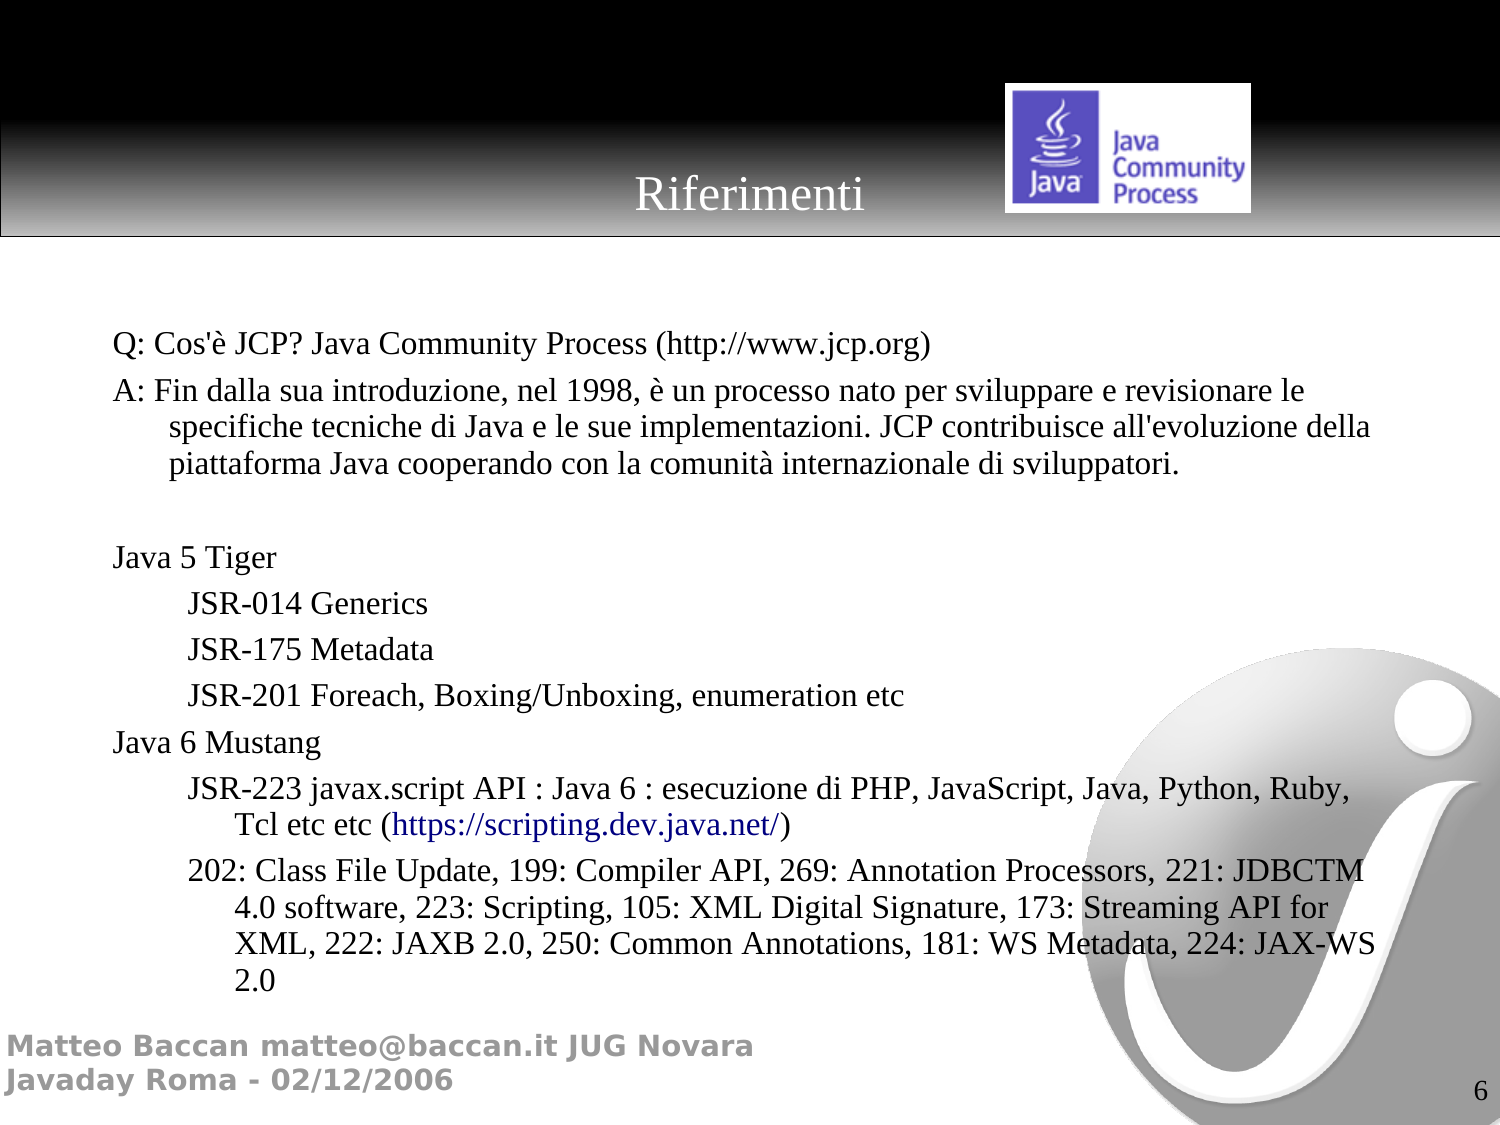

# Riferimenti
Q: Cos'è JCP? Java Community Process (http://www.jcp.org)
A: Fin dalla sua introduzione, nel 1998, è un processo nato per sviluppare e revisionare le specifiche tecniche di Java e le sue implementazioni. JCP contribuisce all'evoluzione della piattaforma Java cooperando con la comunità internazionale di sviluppatori.
Java 5 Tiger
JSR-014 Generics
JSR-175 Metadata
JSR-201 Foreach, Boxing/Unboxing, enumeration etc
Java 6 Mustang
JSR-223 javax.script API : Java 6 : esecuzione di PHP, JavaScript, Java, Python, Ruby, Tcl etc etc (https://scripting.dev.java.net/)
202: Class File Update, 199: Compiler API, 269: Annotation Processors, 221: JDBCTM 4.0 software, 223: Scripting, 105: XML Digital Signature, 173: Streaming API for XML, 222: JAXB 2.0, 250: Common Annotations, 181: WS Metadata, 224: JAX-WS 2.0